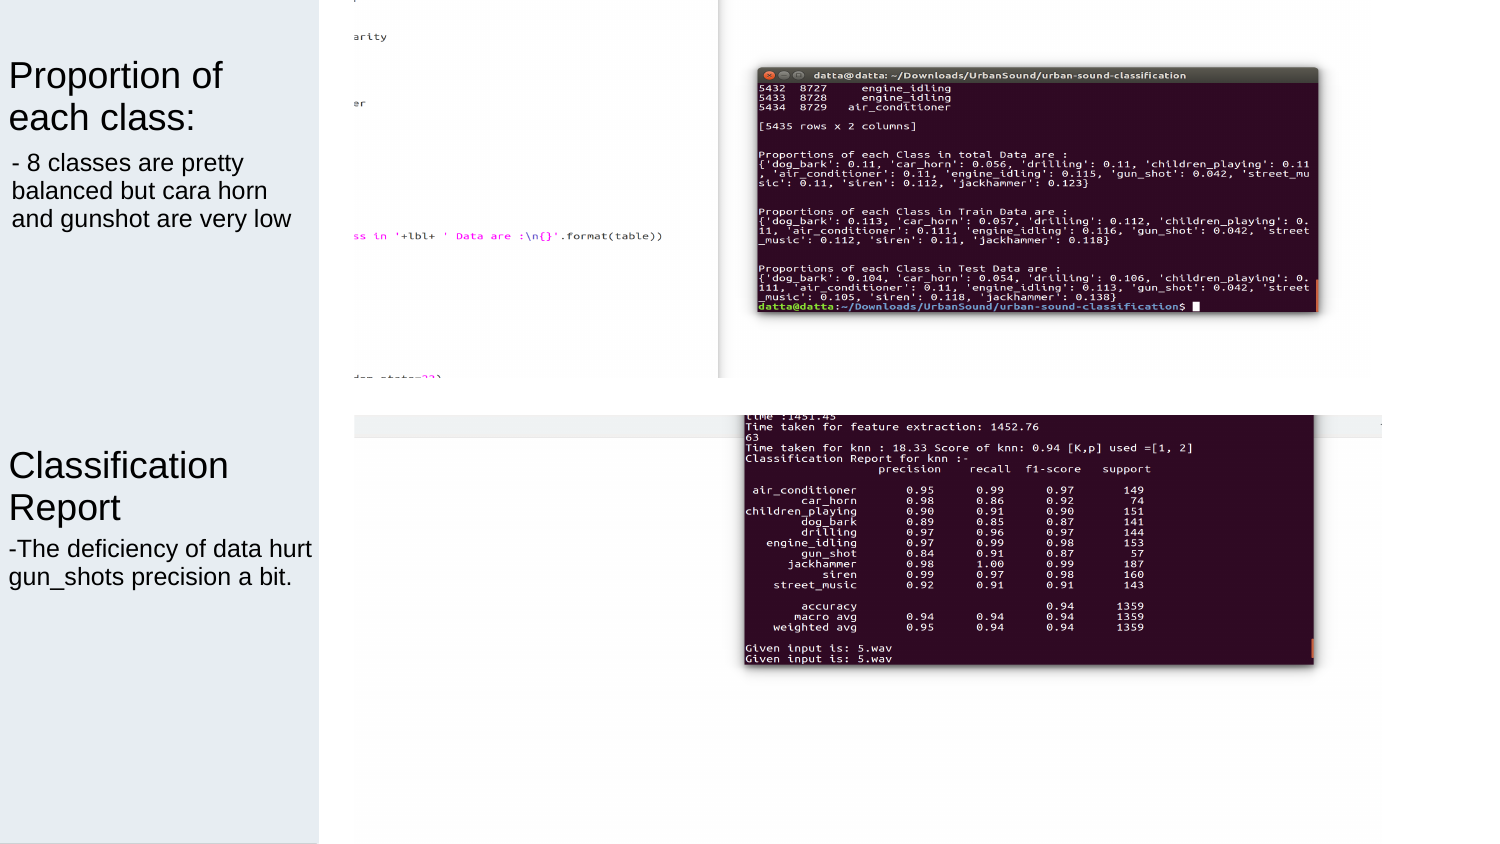

Proportion of each class:
- 8 classes are pretty
balanced but cara horn
and gunshot are very low
Classification
Report
-The deficiency of data hurt
gun_shots precision a bit.